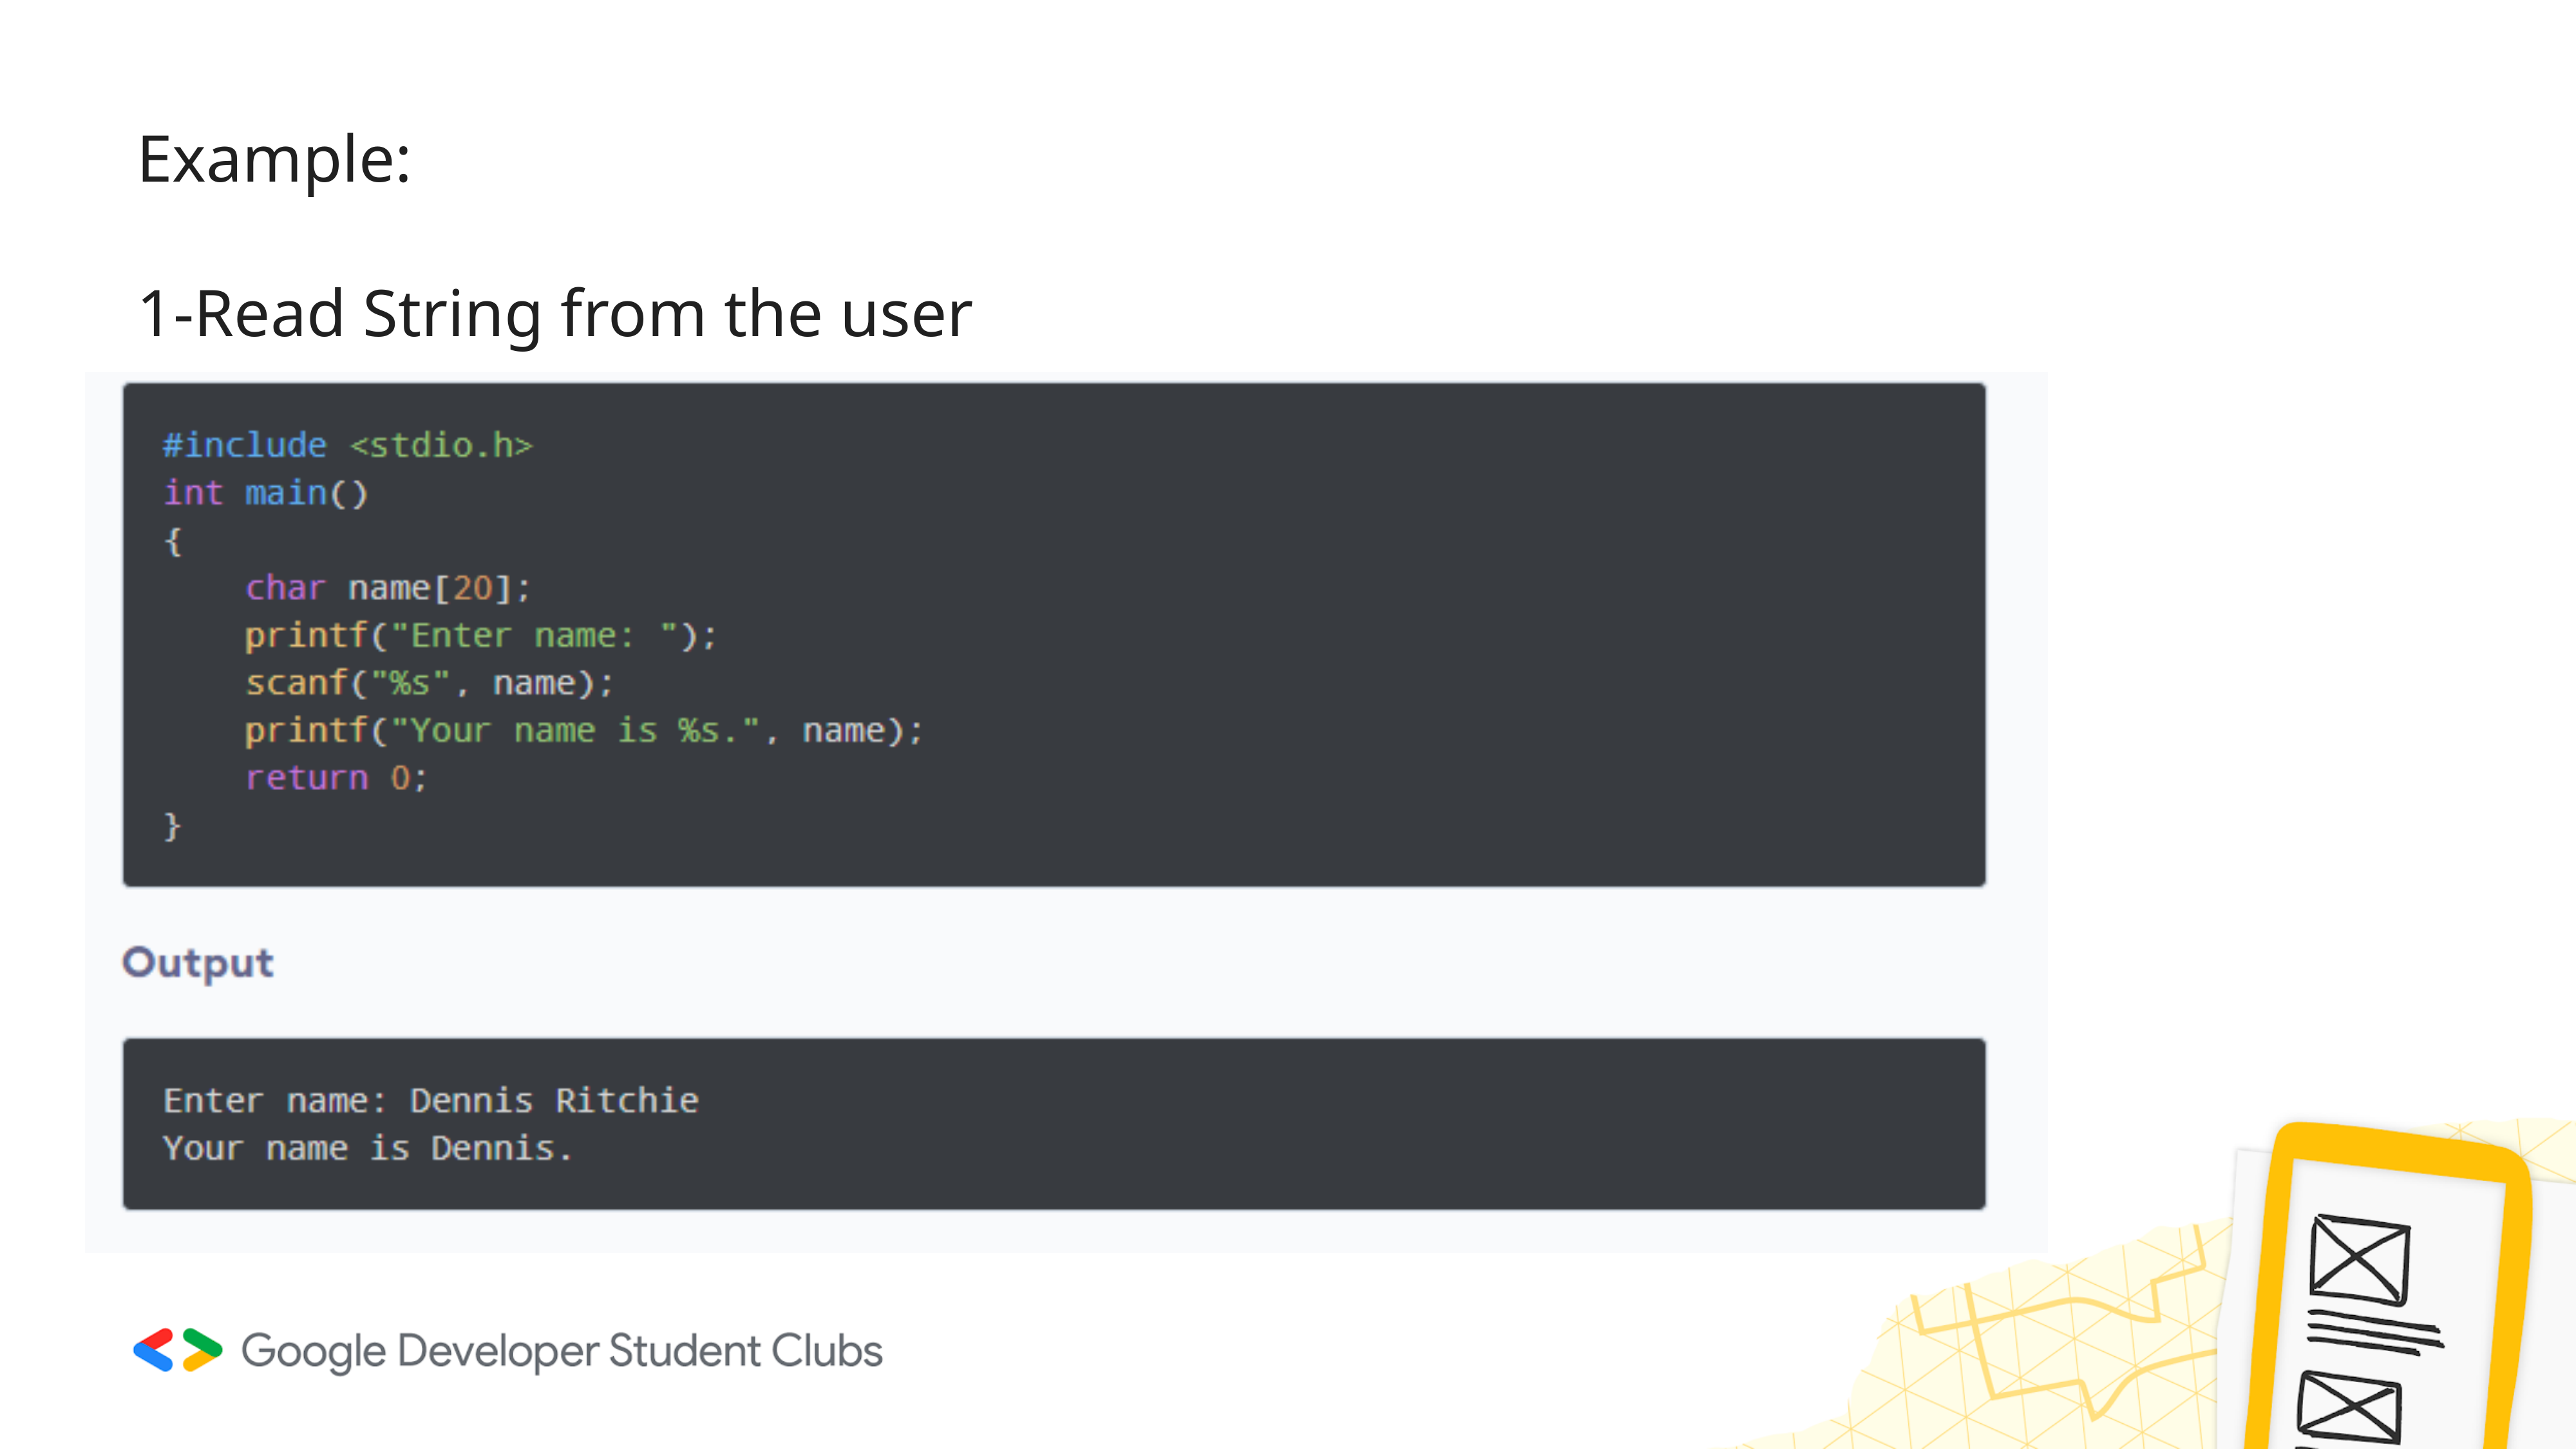

# Example:
1-Read String from the user